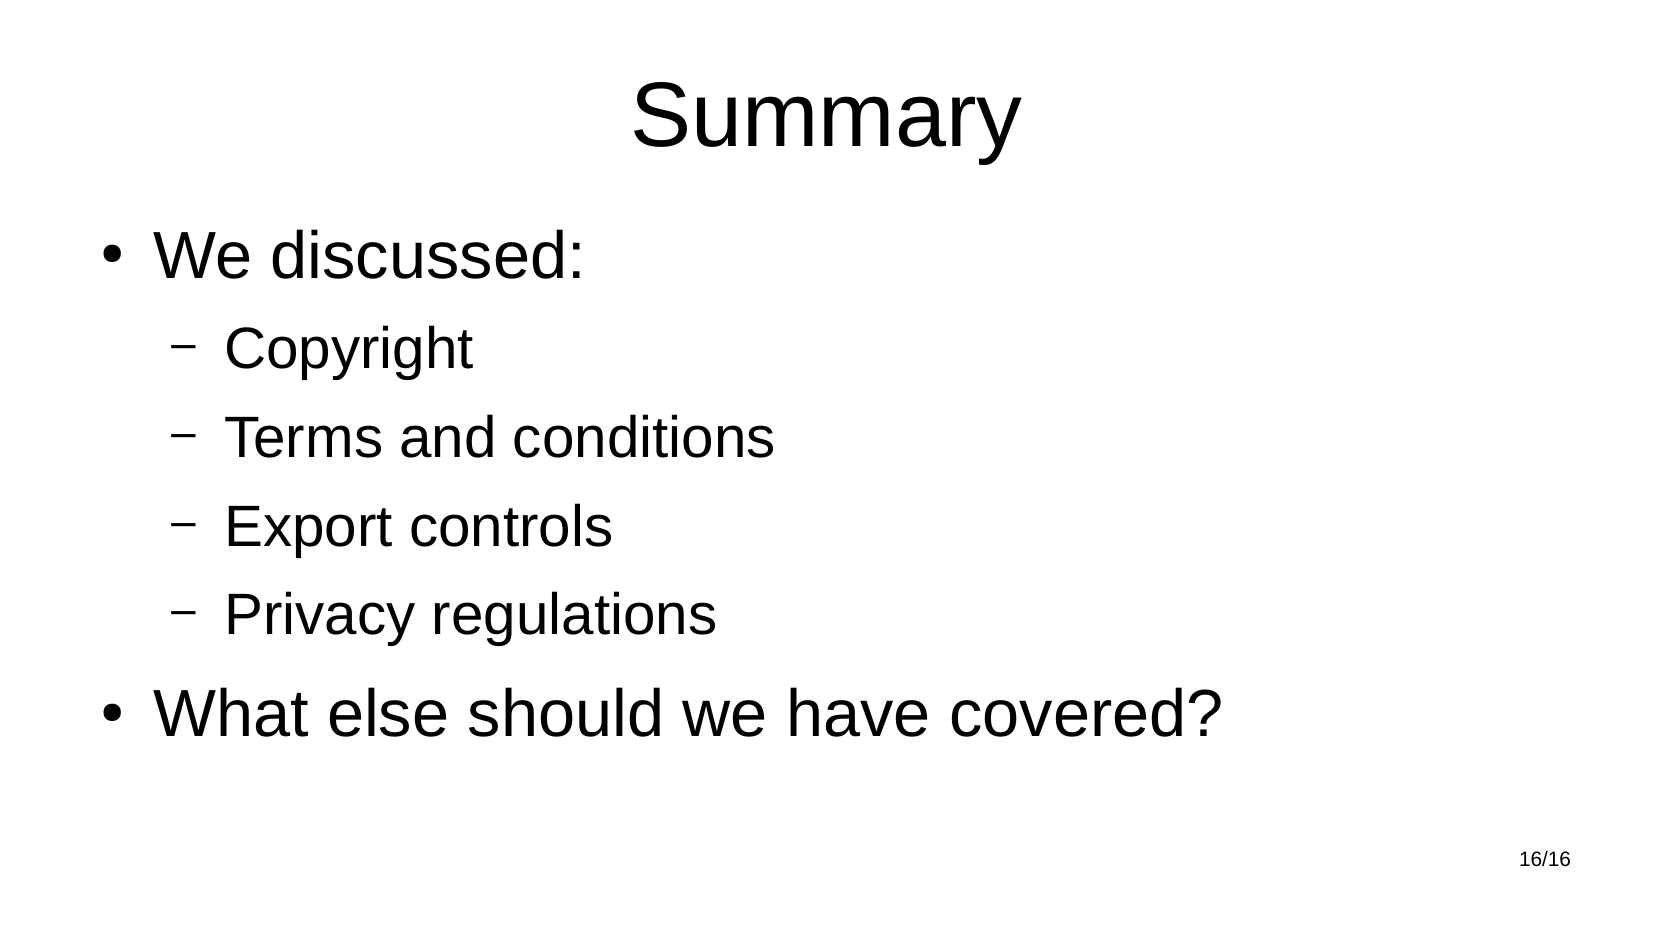

# Summary
We discussed:
Copyright
Terms and conditions
Export controls
Privacy regulations
What else should we have covered?
16